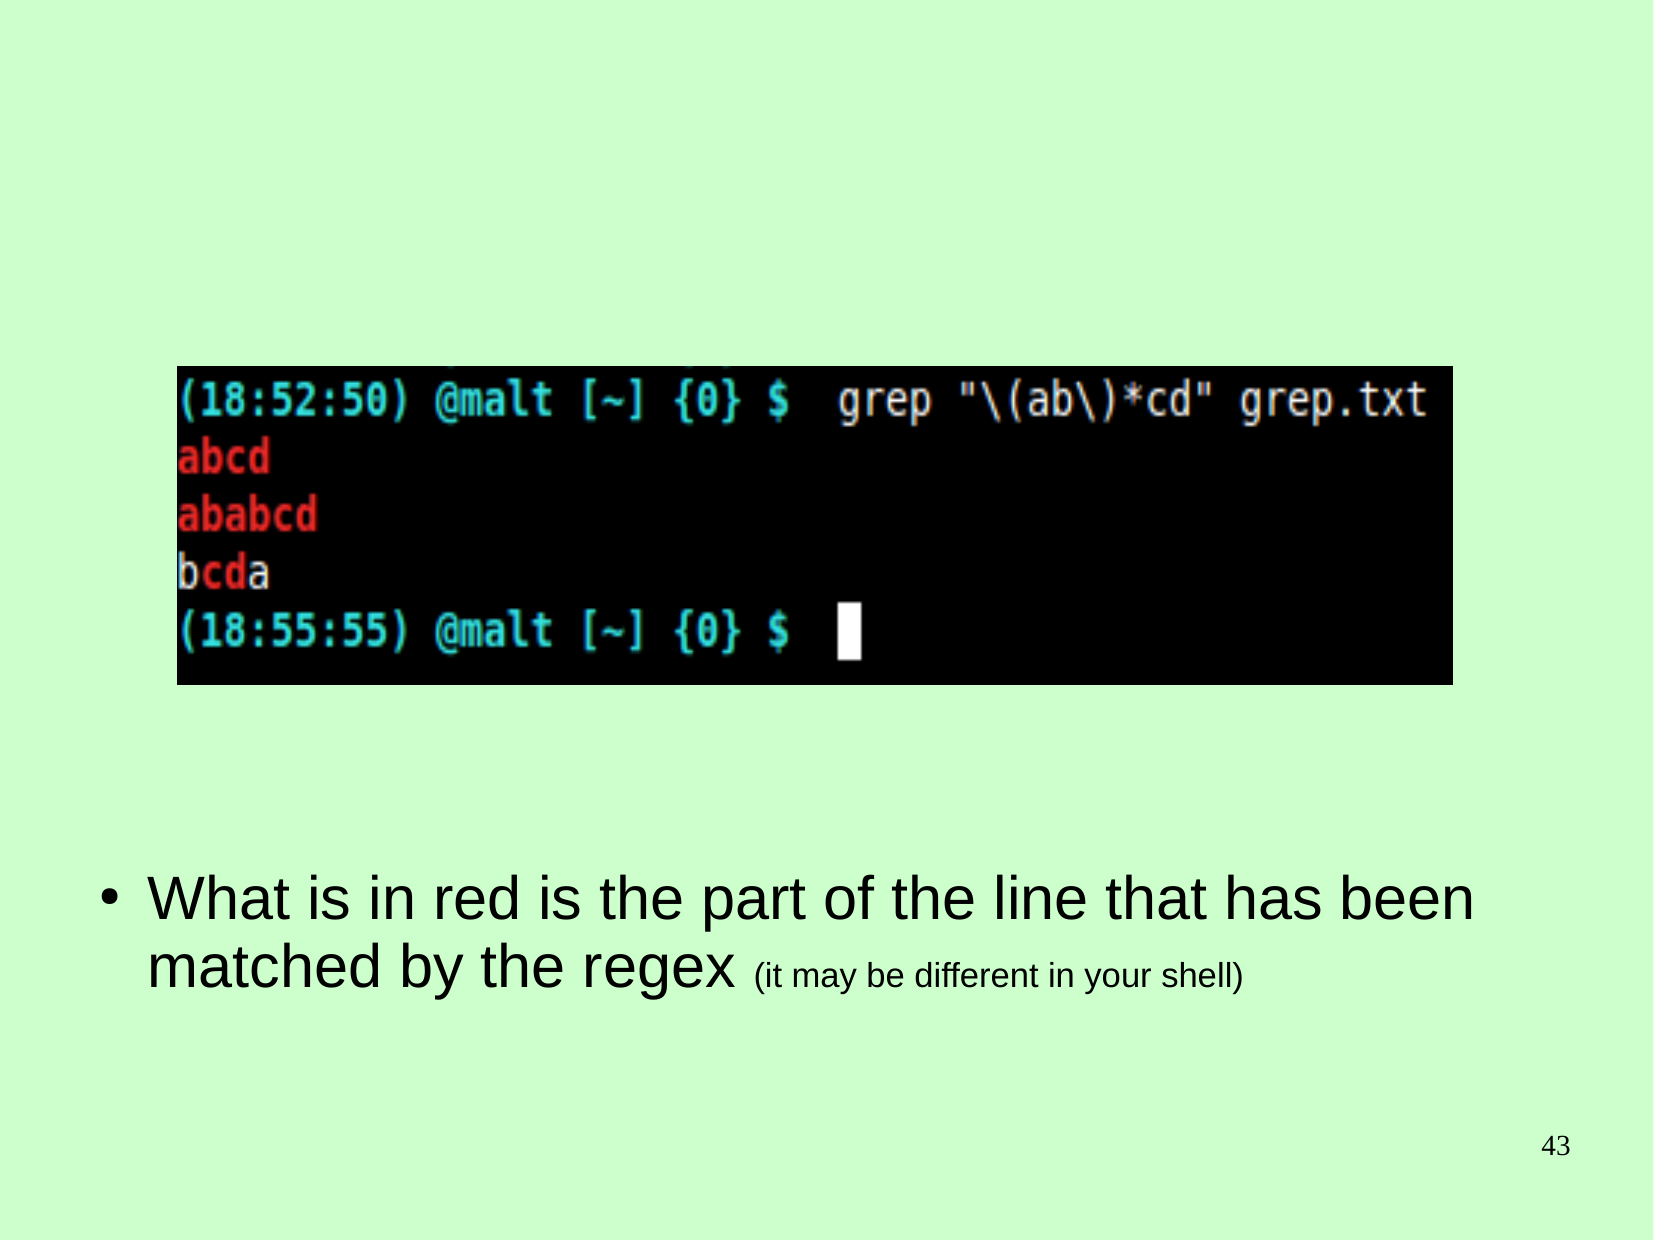

#
What is in red is the part of the line that has been matched by the regex (it may be different in your shell)
43